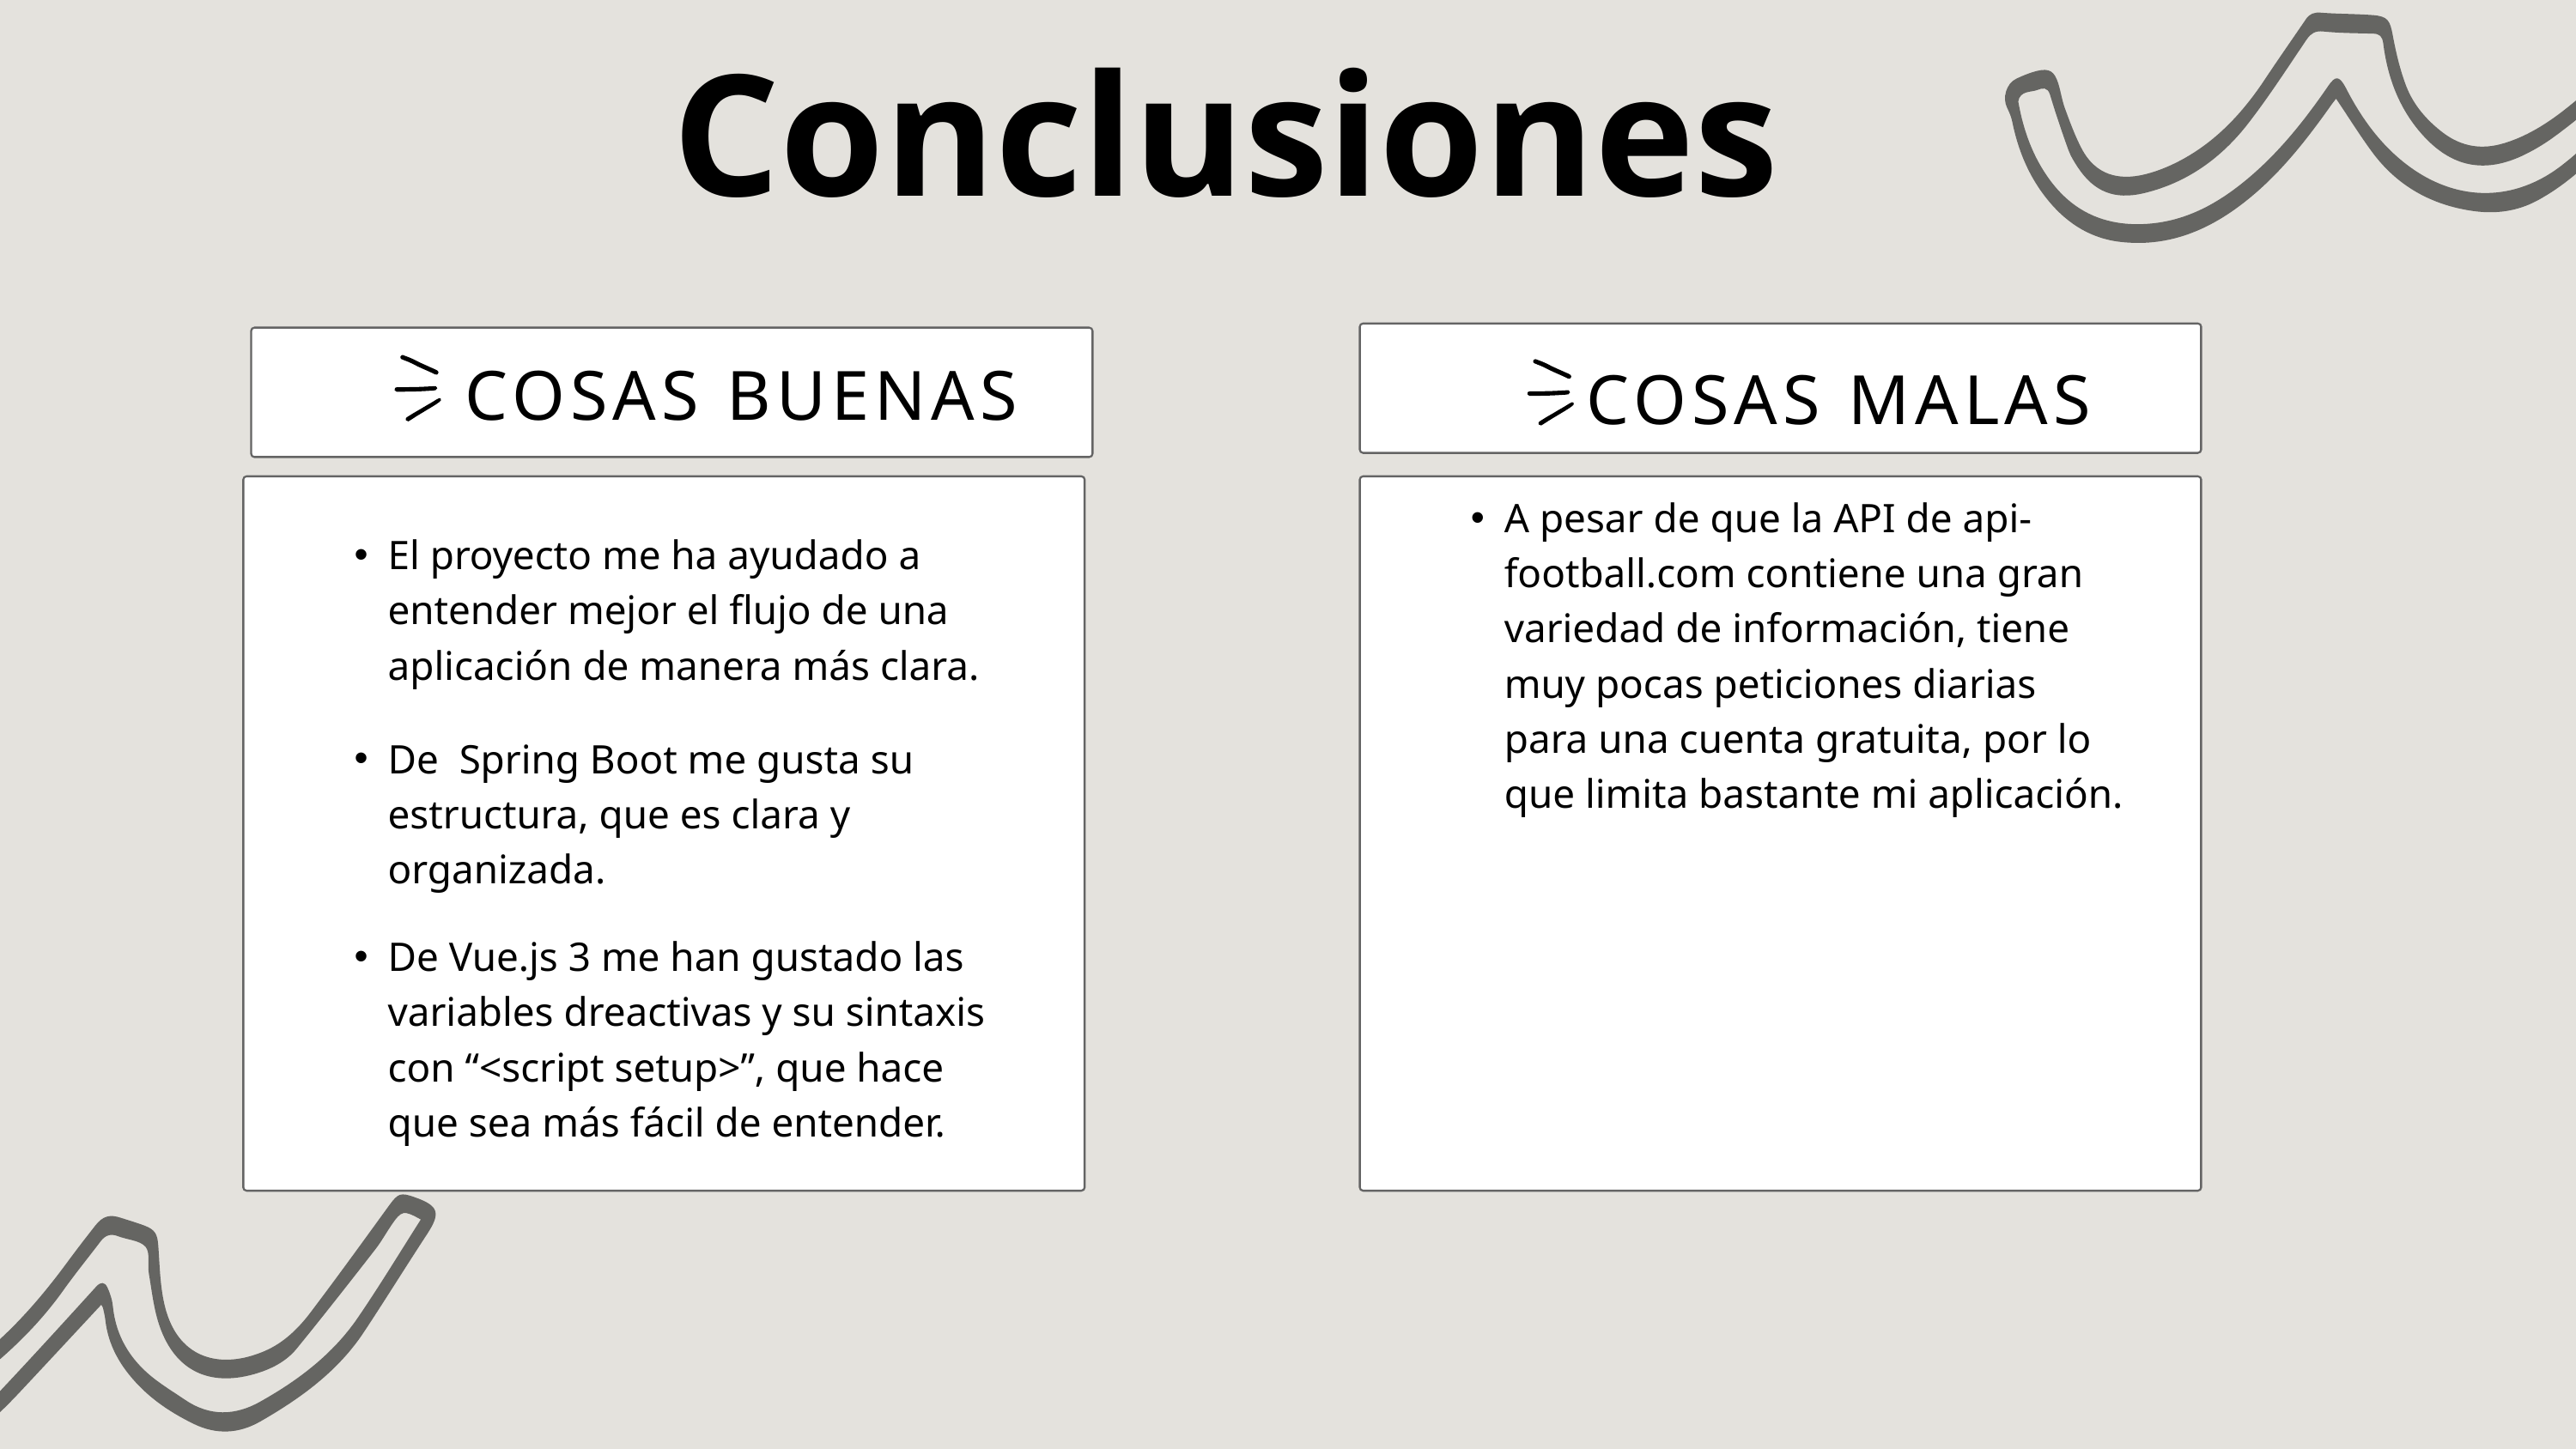

Conclusiones
COSAS BUENAS
COSAS MALAS
A pesar de que la API de api-football.com contiene una gran variedad de información, tiene muy pocas peticiones diarias para una cuenta gratuita, por lo que limita bastante mi aplicación.
El proyecto me ha ayudado a entender mejor el flujo de una aplicación de manera más clara.
De Spring Boot me gusta su estructura, que es clara y organizada.
De Vue.js 3 me han gustado las variables dreactivas y su sintaxis con “<script setup>”, que hace que sea más fácil de entender.